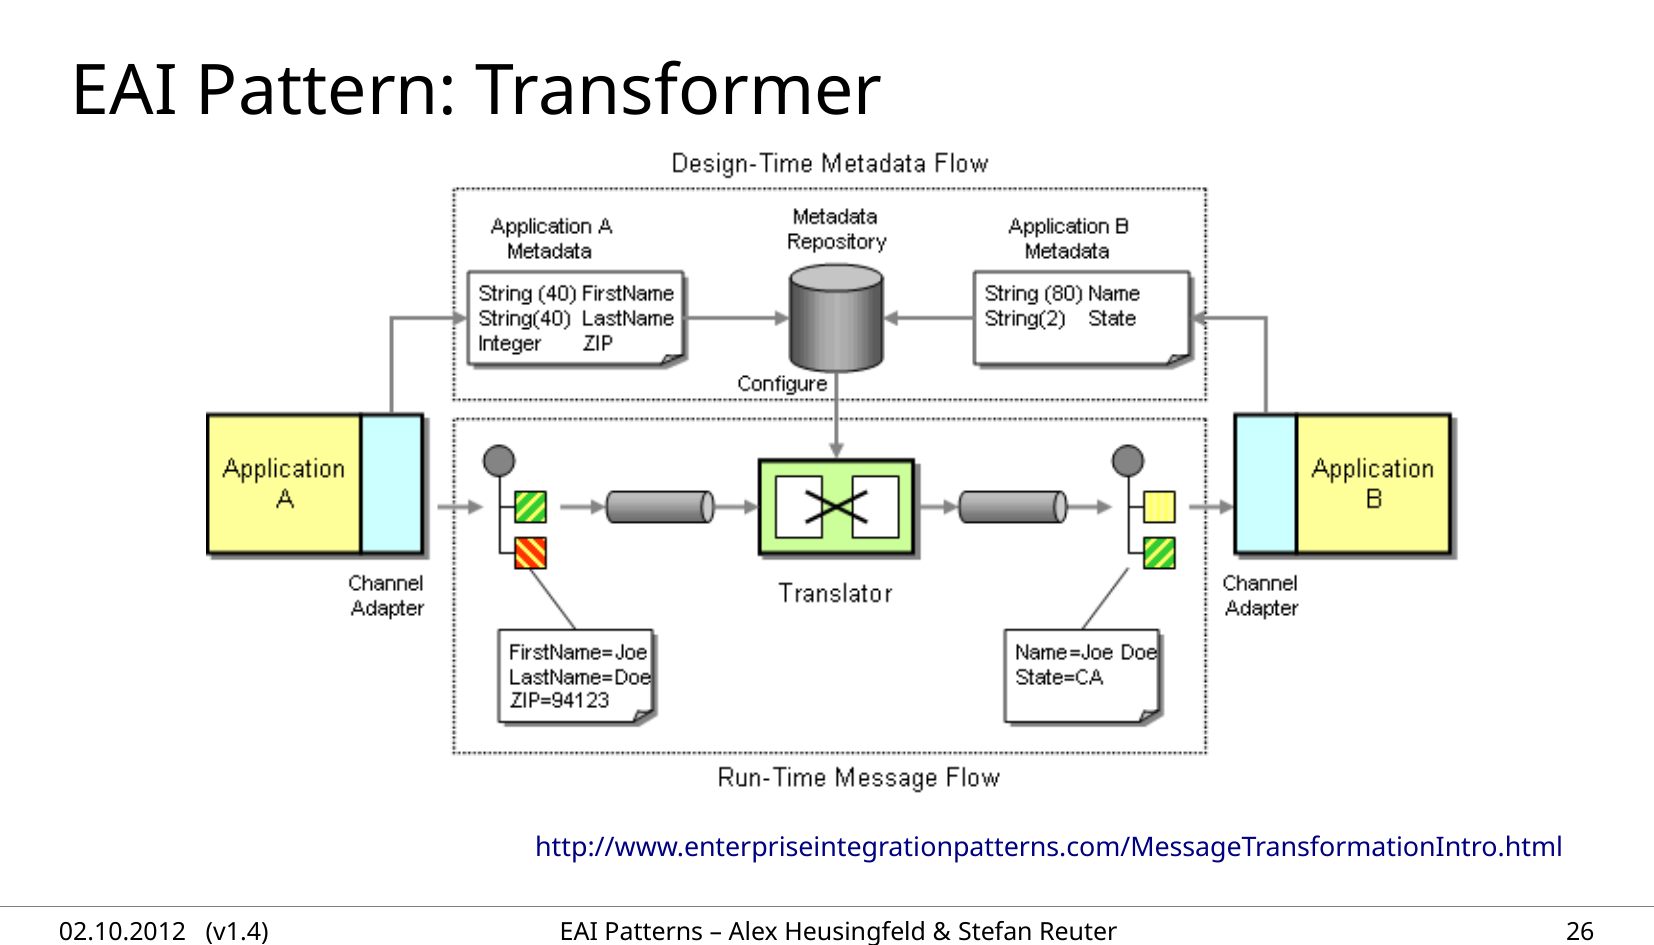

# EAI Pattern: Transformer
http://www.enterpriseintegrationpatterns.com/MessageTransformationIntro.html
2012-08-30
EAI Patterns - Alex Heusingfeld & Stefan Reuter
26